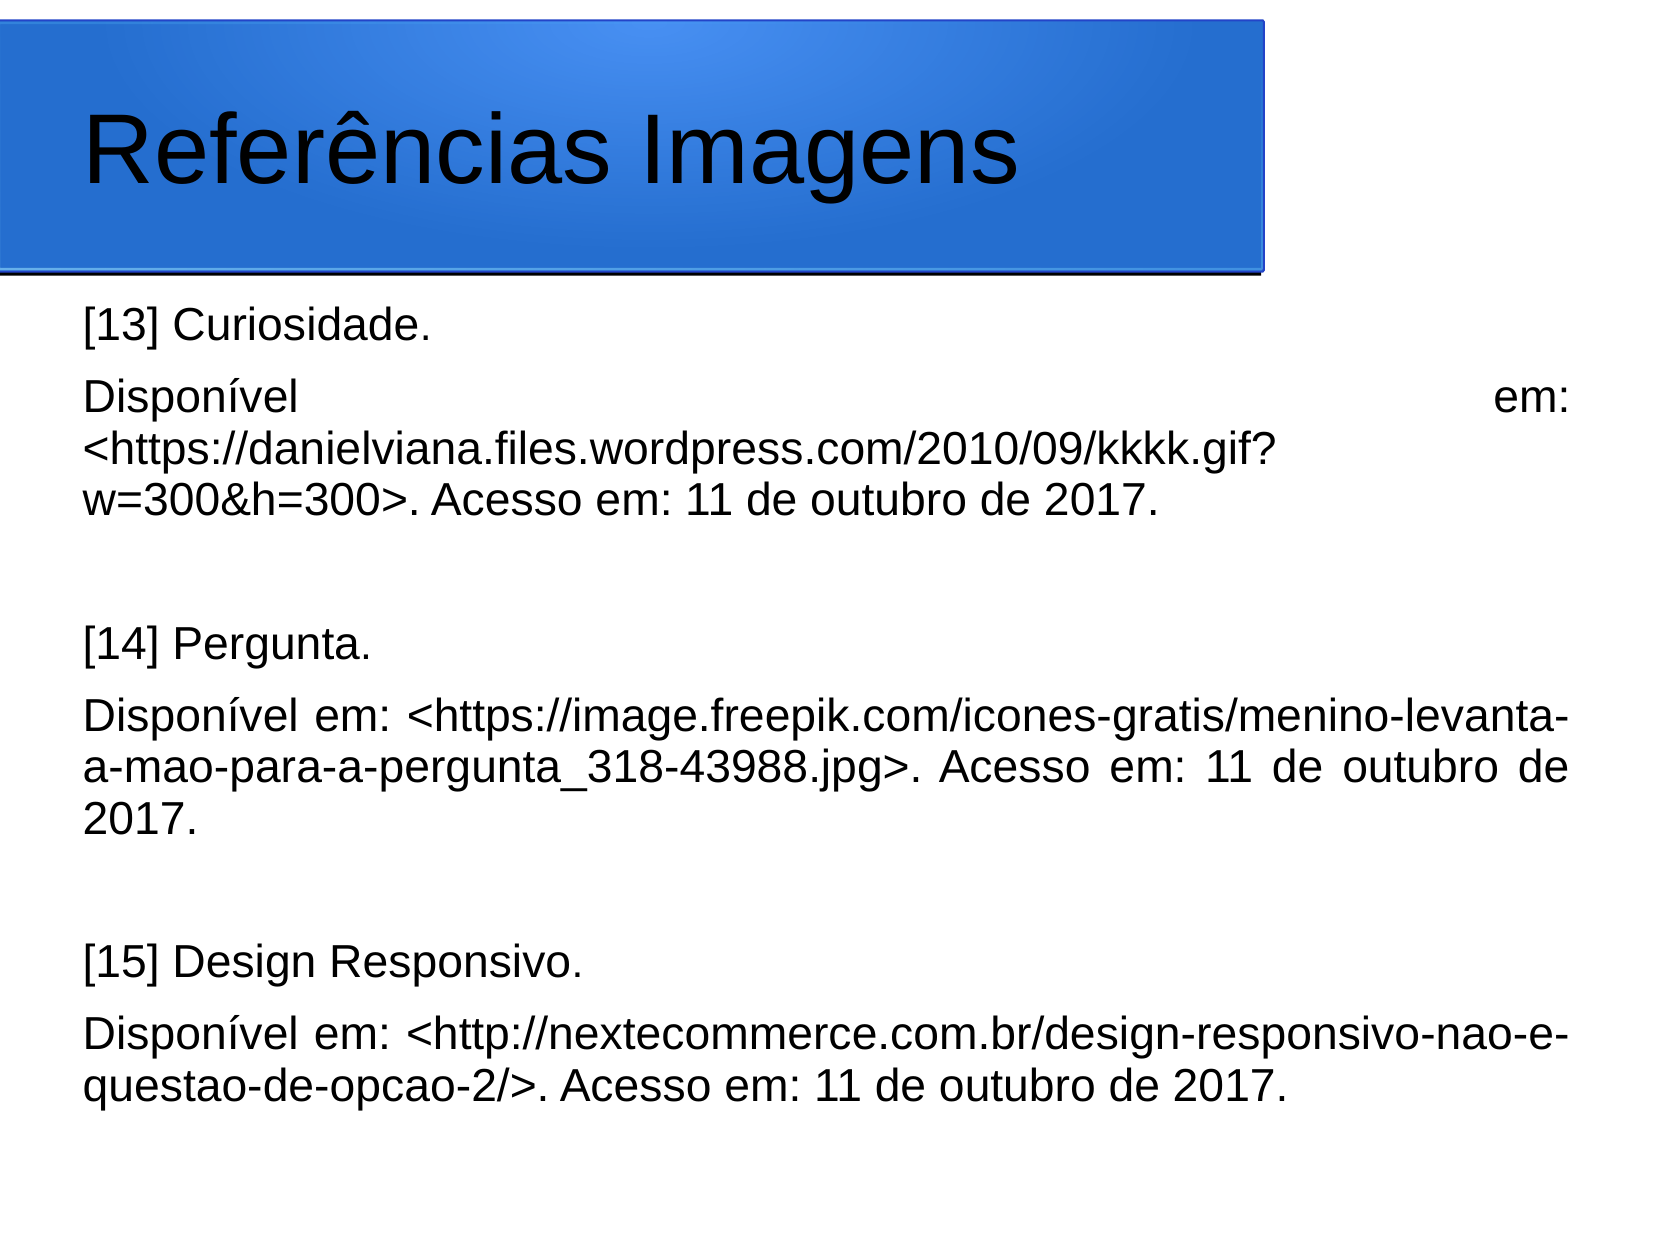

# Referências Imagens
[13] Curiosidade.
Disponível em: <https://danielviana.files.wordpress.com/2010/09/kkkk.gif?w=300&h=300>. Acesso em: 11 de outubro de 2017.
[14] Pergunta.
Disponível em: <https://image.freepik.com/icones-gratis/menino-levanta-a-mao-para-a-pergunta_318-43988.jpg>. Acesso em: 11 de outubro de 2017.
[15] Design Responsivo.
Disponível em: <http://nextecommerce.com.br/design-responsivo-nao-e-questao-de-opcao-2/>. Acesso em: 11 de outubro de 2017.